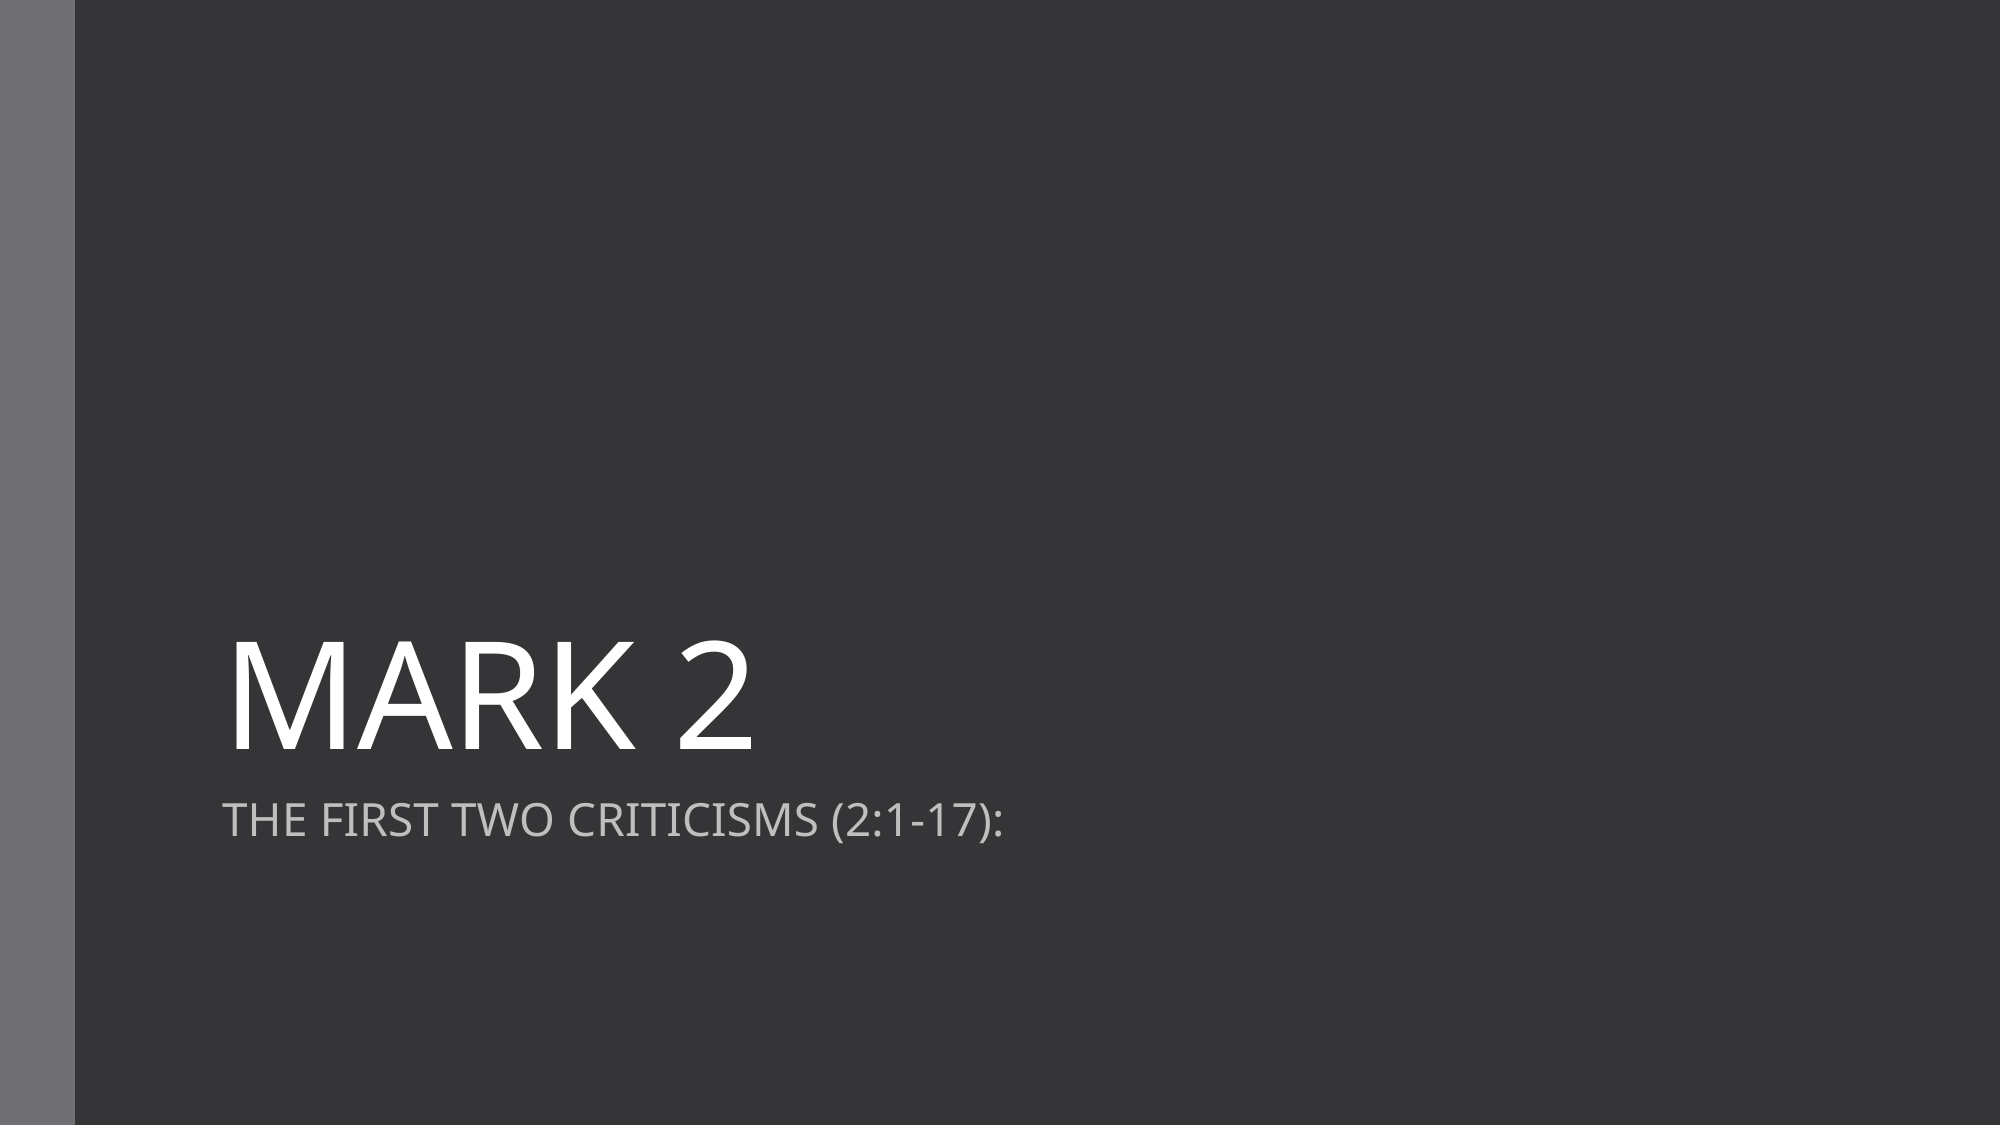

# MARK 2
THE FIRST TWO CRITICISMS (2:1-17):